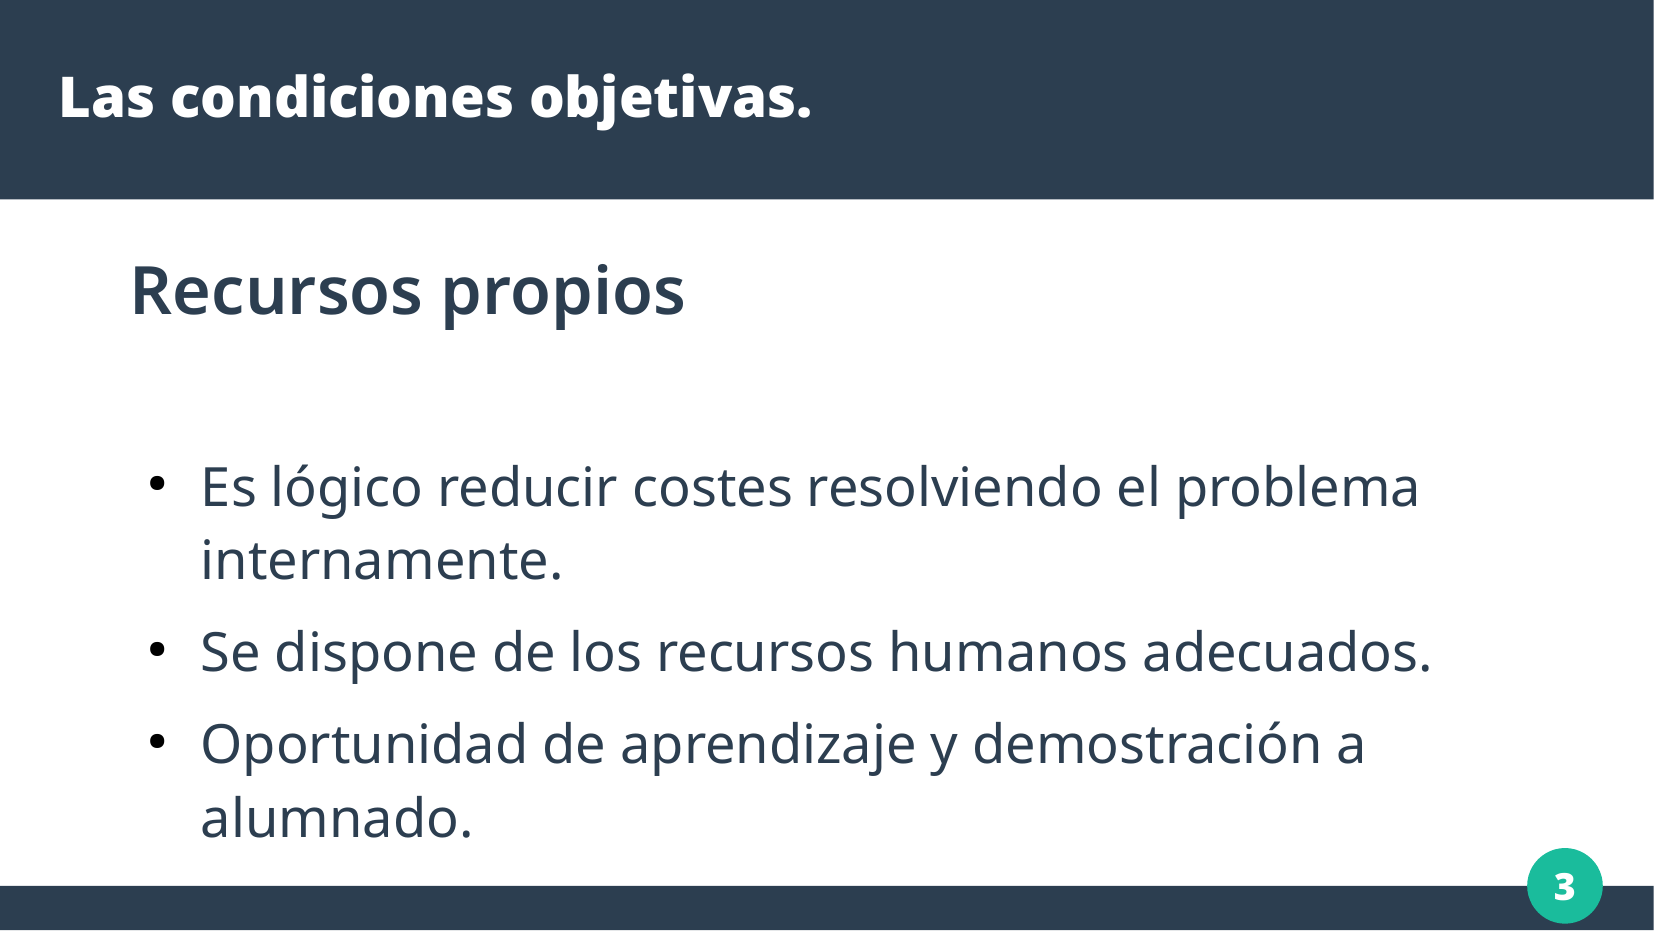

# Las condiciones objetivas.
Recursos propios
Es lógico reducir costes resolviendo el problema internamente.
Se dispone de los recursos humanos adecuados.
Oportunidad de aprendizaje y demostración a alumnado.